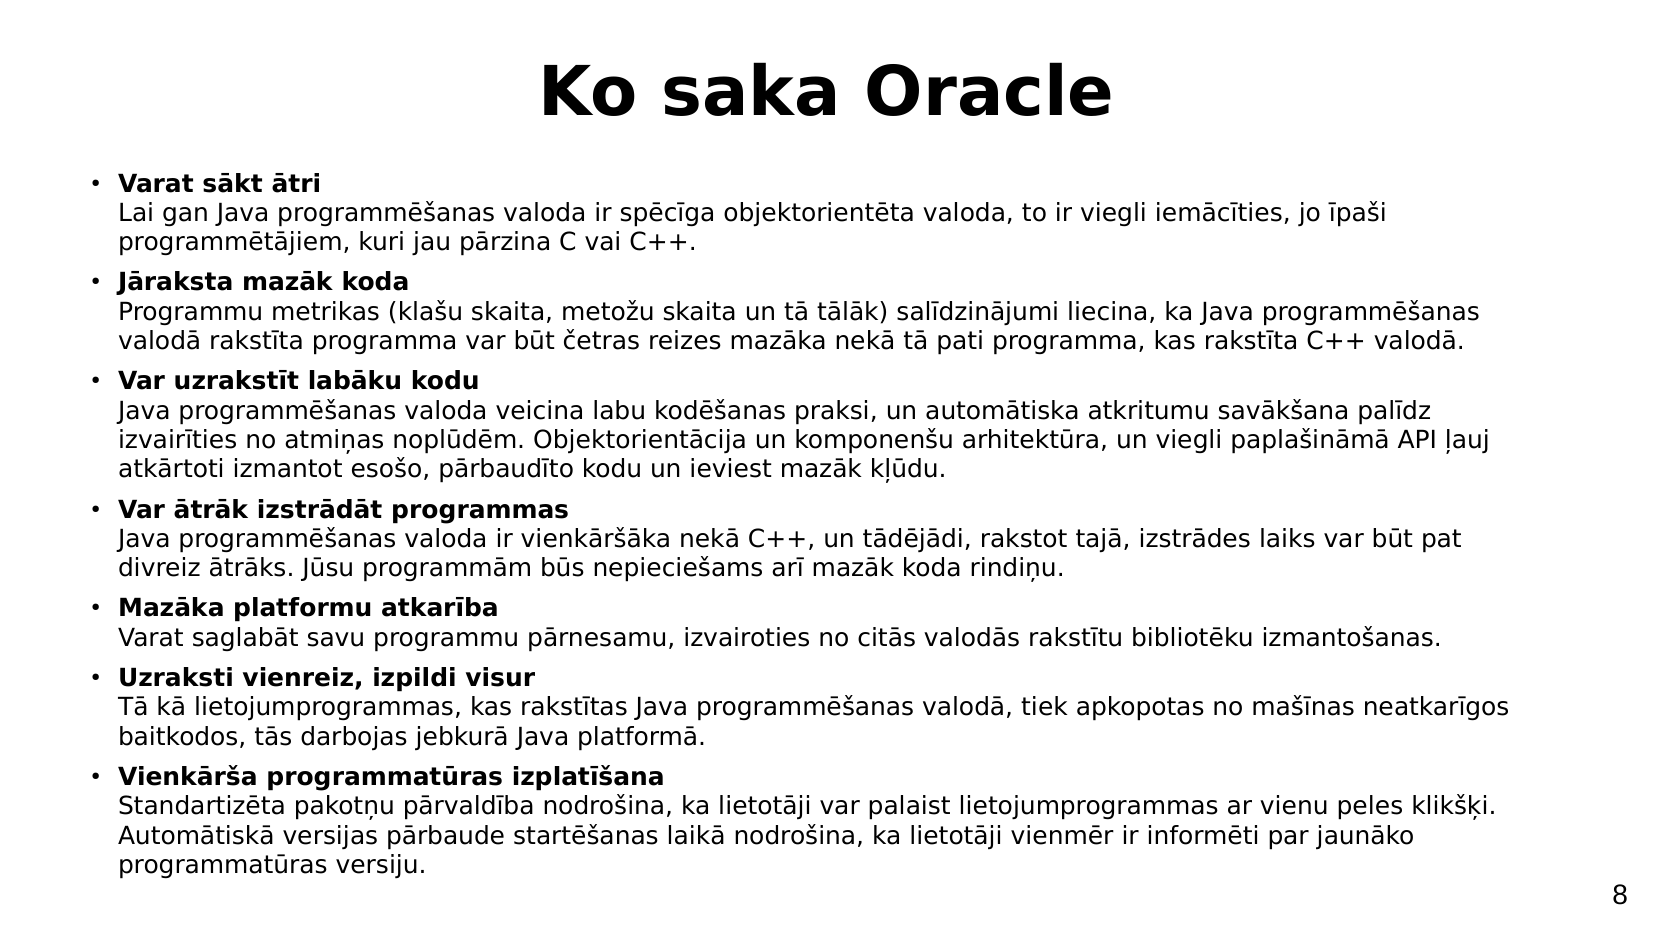

# Ko saka Oracle
Varat sākt ātri
Lai gan Java programmēšanas valoda ir spēcīga objektorientēta valoda, to ir viegli iemācīties, jo īpaši programmētājiem, kuri jau pārzina C vai C++.
Jāraksta mazāk koda
Programmu metrikas (klašu skaita, metožu skaita un tā tālāk) salīdzinājumi liecina, ka Java programmēšanas valodā rakstīta programma var būt četras reizes mazāka nekā tā pati programma, kas rakstīta C++ valodā.
Var uzrakstīt labāku kodu
Java programmēšanas valoda veicina labu kodēšanas praksi, un automātiska atkritumu savākšana palīdz izvairīties no atmiņas noplūdēm. Objektorientācija un komponenšu arhitektūra, un viegli paplašināmā API ļauj atkārtoti izmantot esošo, pārbaudīto kodu un ieviest mazāk kļūdu.
Var ātrāk izstrādāt programmas
Java programmēšanas valoda ir vienkāršāka nekā C++, un tādējādi, rakstot tajā, izstrādes laiks var būt pat divreiz ātrāks. Jūsu programmām būs nepieciešams arī mazāk koda rindiņu.
Mazāka platformu atkarība
Varat saglabāt savu programmu pārnesamu, izvairoties no citās valodās rakstītu bibliotēku izmantošanas.
Uzraksti vienreiz, izpildi visur
Tā kā lietojumprogrammas, kas rakstītas Java programmēšanas valodā, tiek apkopotas no mašīnas neatkarīgos baitkodos, tās darbojas jebkurā Java platformā.
Vienkārša programmatūras izplatīšana
Standartizēta pakotņu pārvaldība nodrošina, ka lietotāji var palaist lietojumprogrammas ar vienu peles klikšķi. Automātiskā versijas pārbaude startēšanas laikā nodrošina, ka lietotāji vienmēr ir informēti par jaunāko programmatūras versiju.